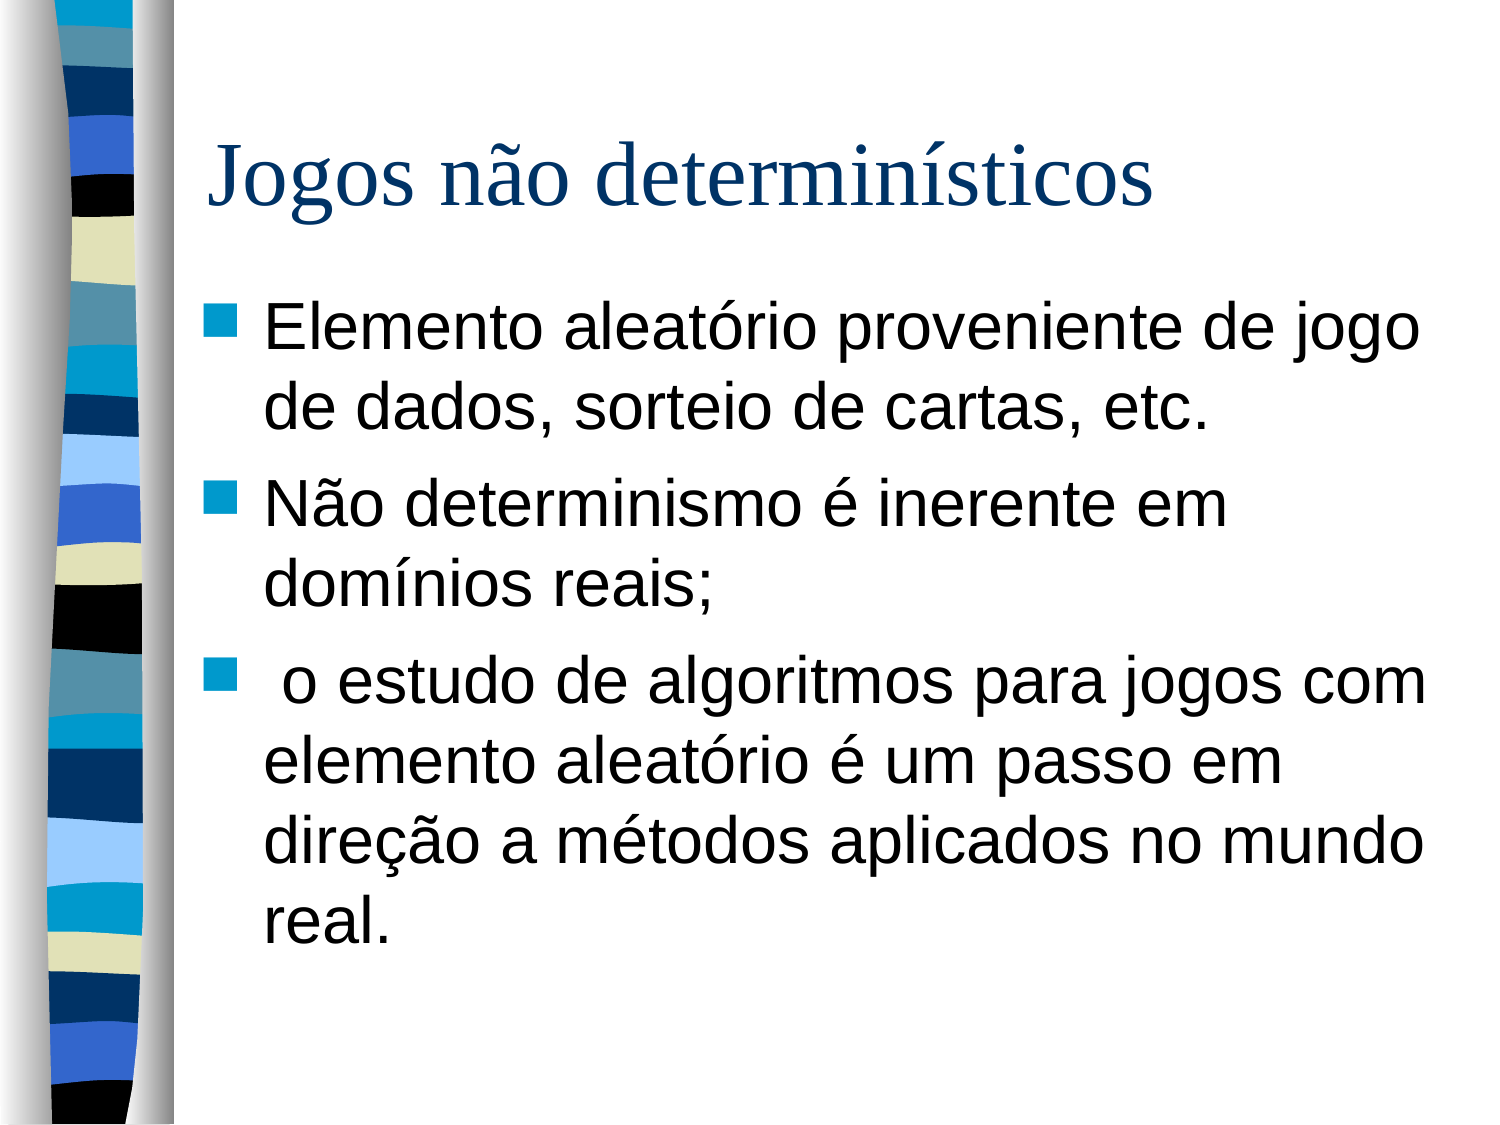

# Jogos não determinísticos
Elemento aleatório proveniente de jogo de dados, sorteio de cartas, etc.
Não determinismo é inerente em domínios reais;
 o estudo de algoritmos para jogos com elemento aleatório é um passo em direção a métodos aplicados no mundo real.